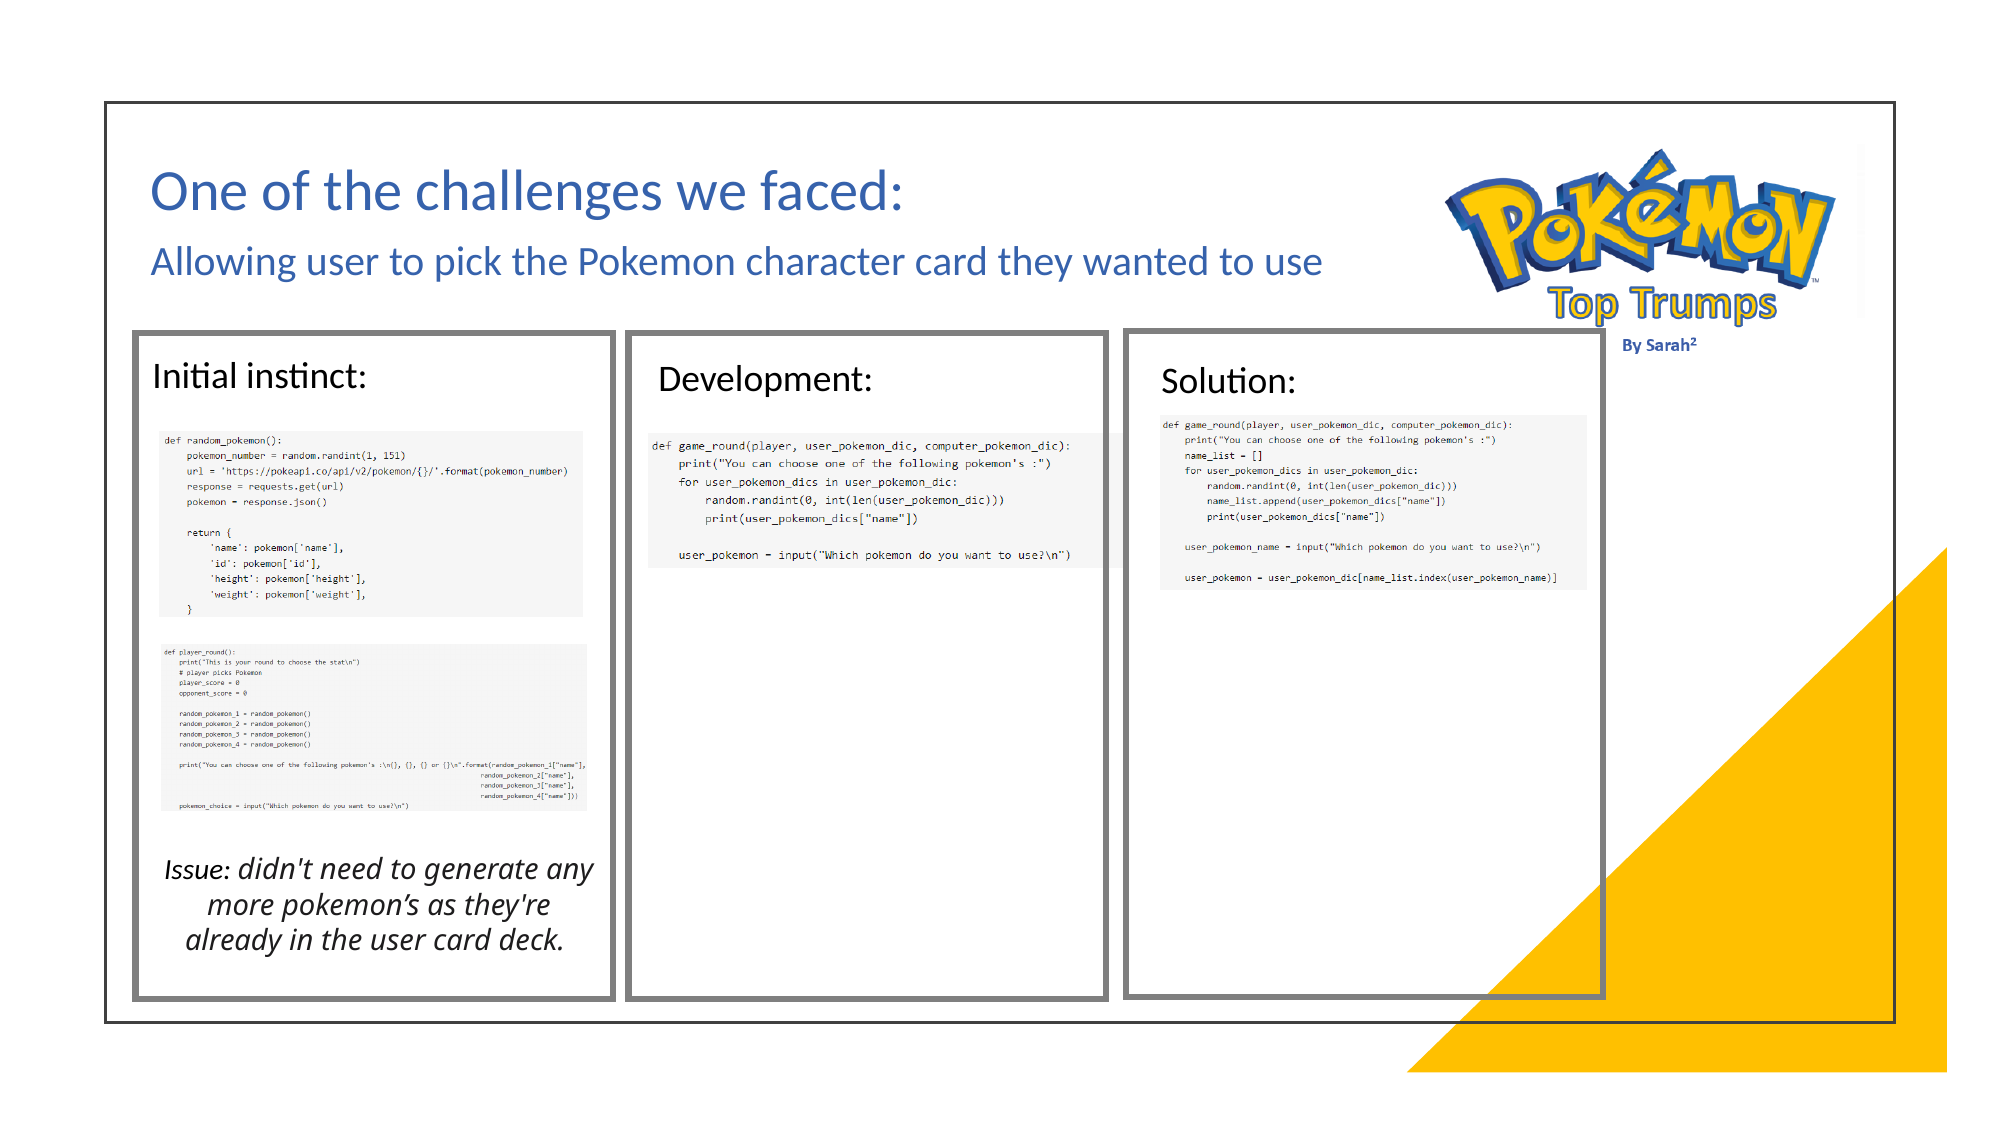

One of the challenges we faced:
Allowing user to pick the Pokemon character card they wanted to use
Initial instinct:
Development:
Solution:
Issue: didn't need to generate any more pokemon’s as they're already in the user card deck.